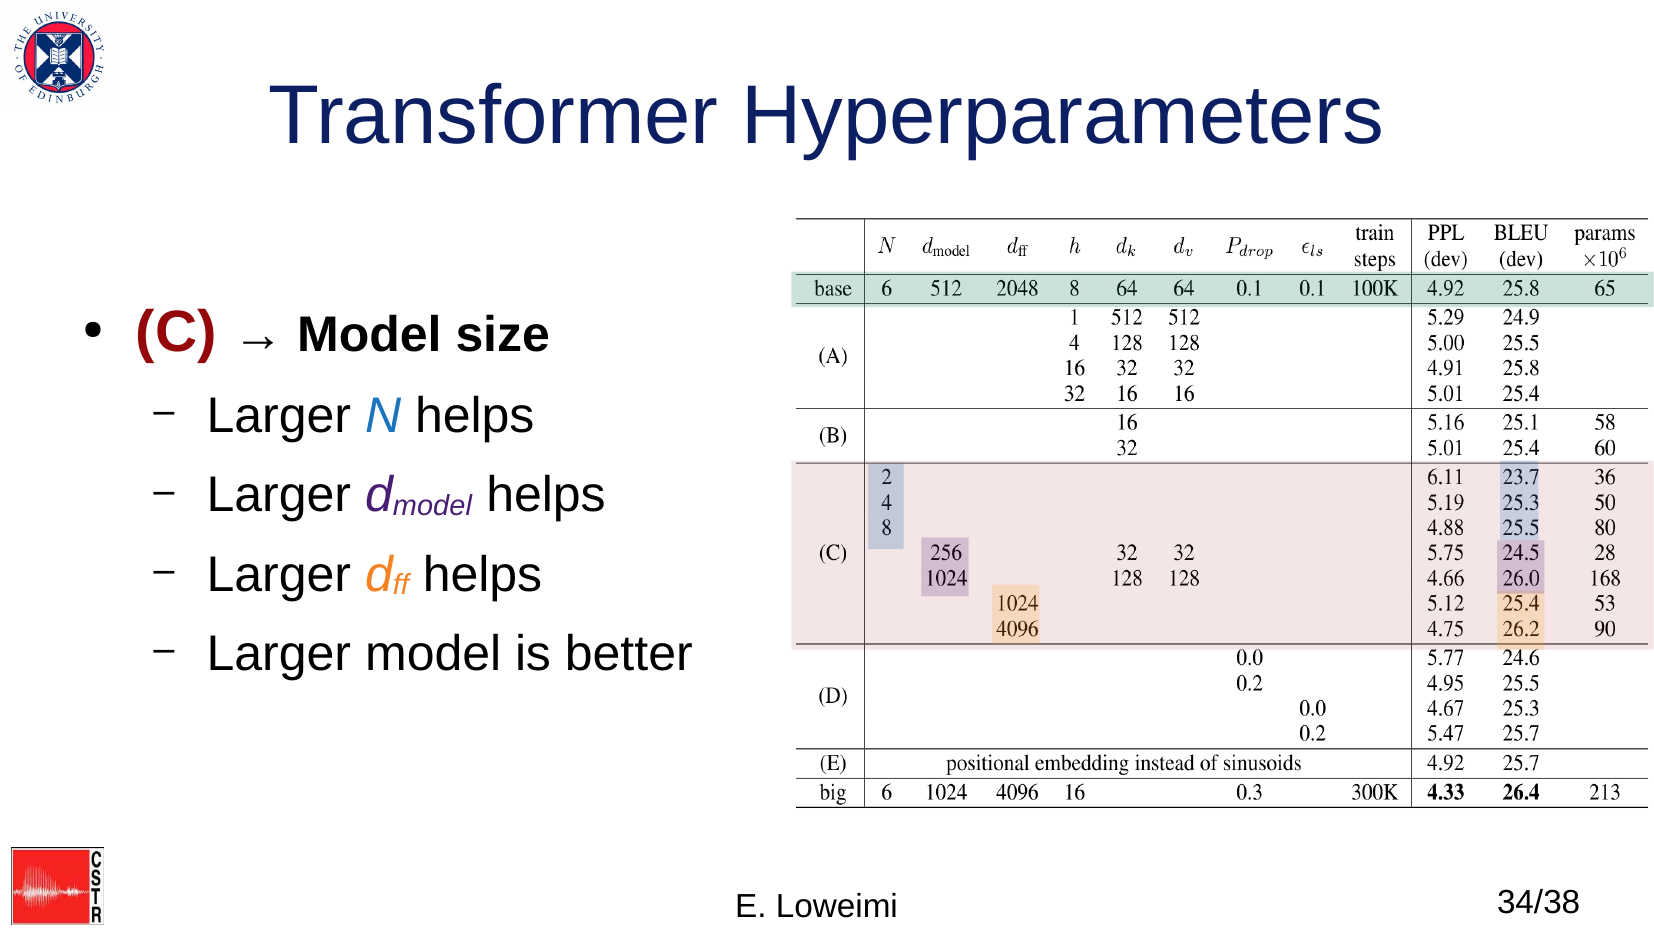

# Transformer Hyperparameters
(C) → Model size
Larger N helps
Larger dmodel helps
Larger dff helps
Larger model is better
34/38
E. Loweimi